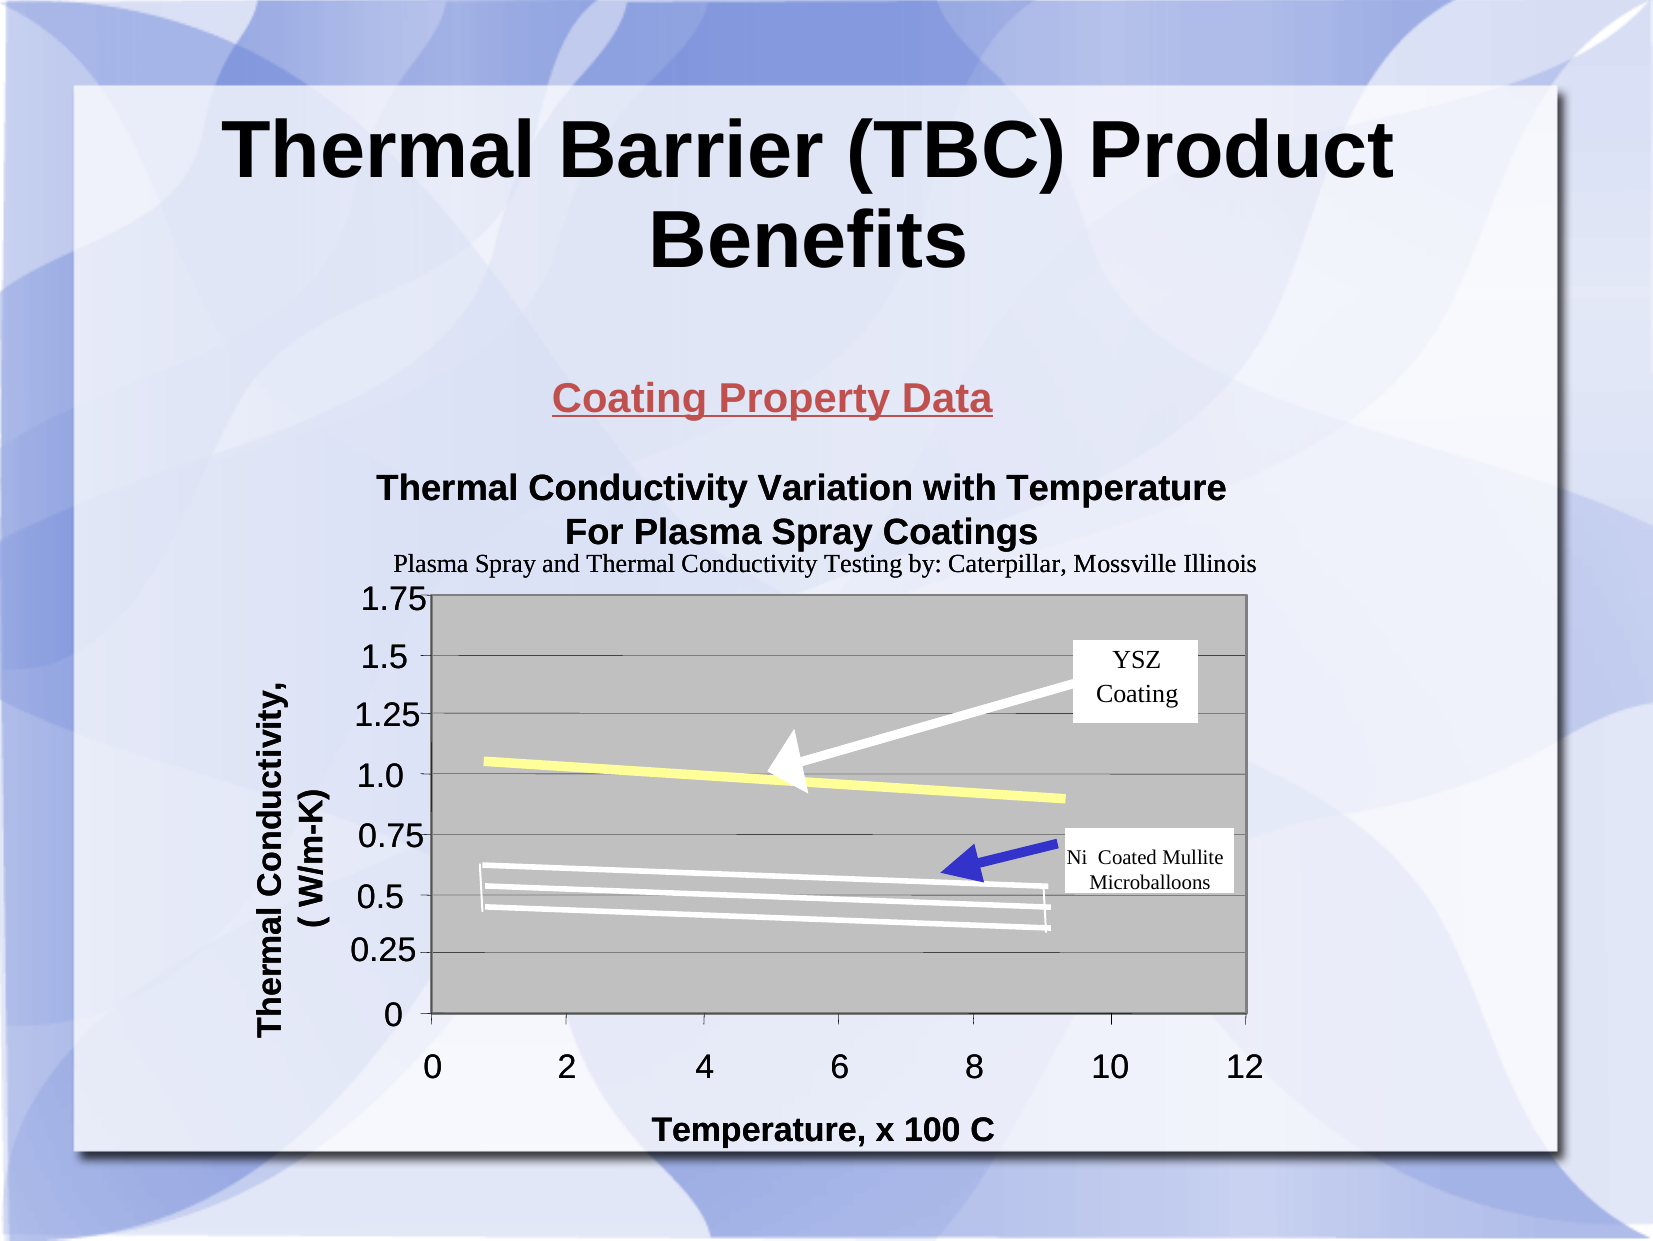

# Thermal Barrier (TBC) Product Benefits
Coating Property Data